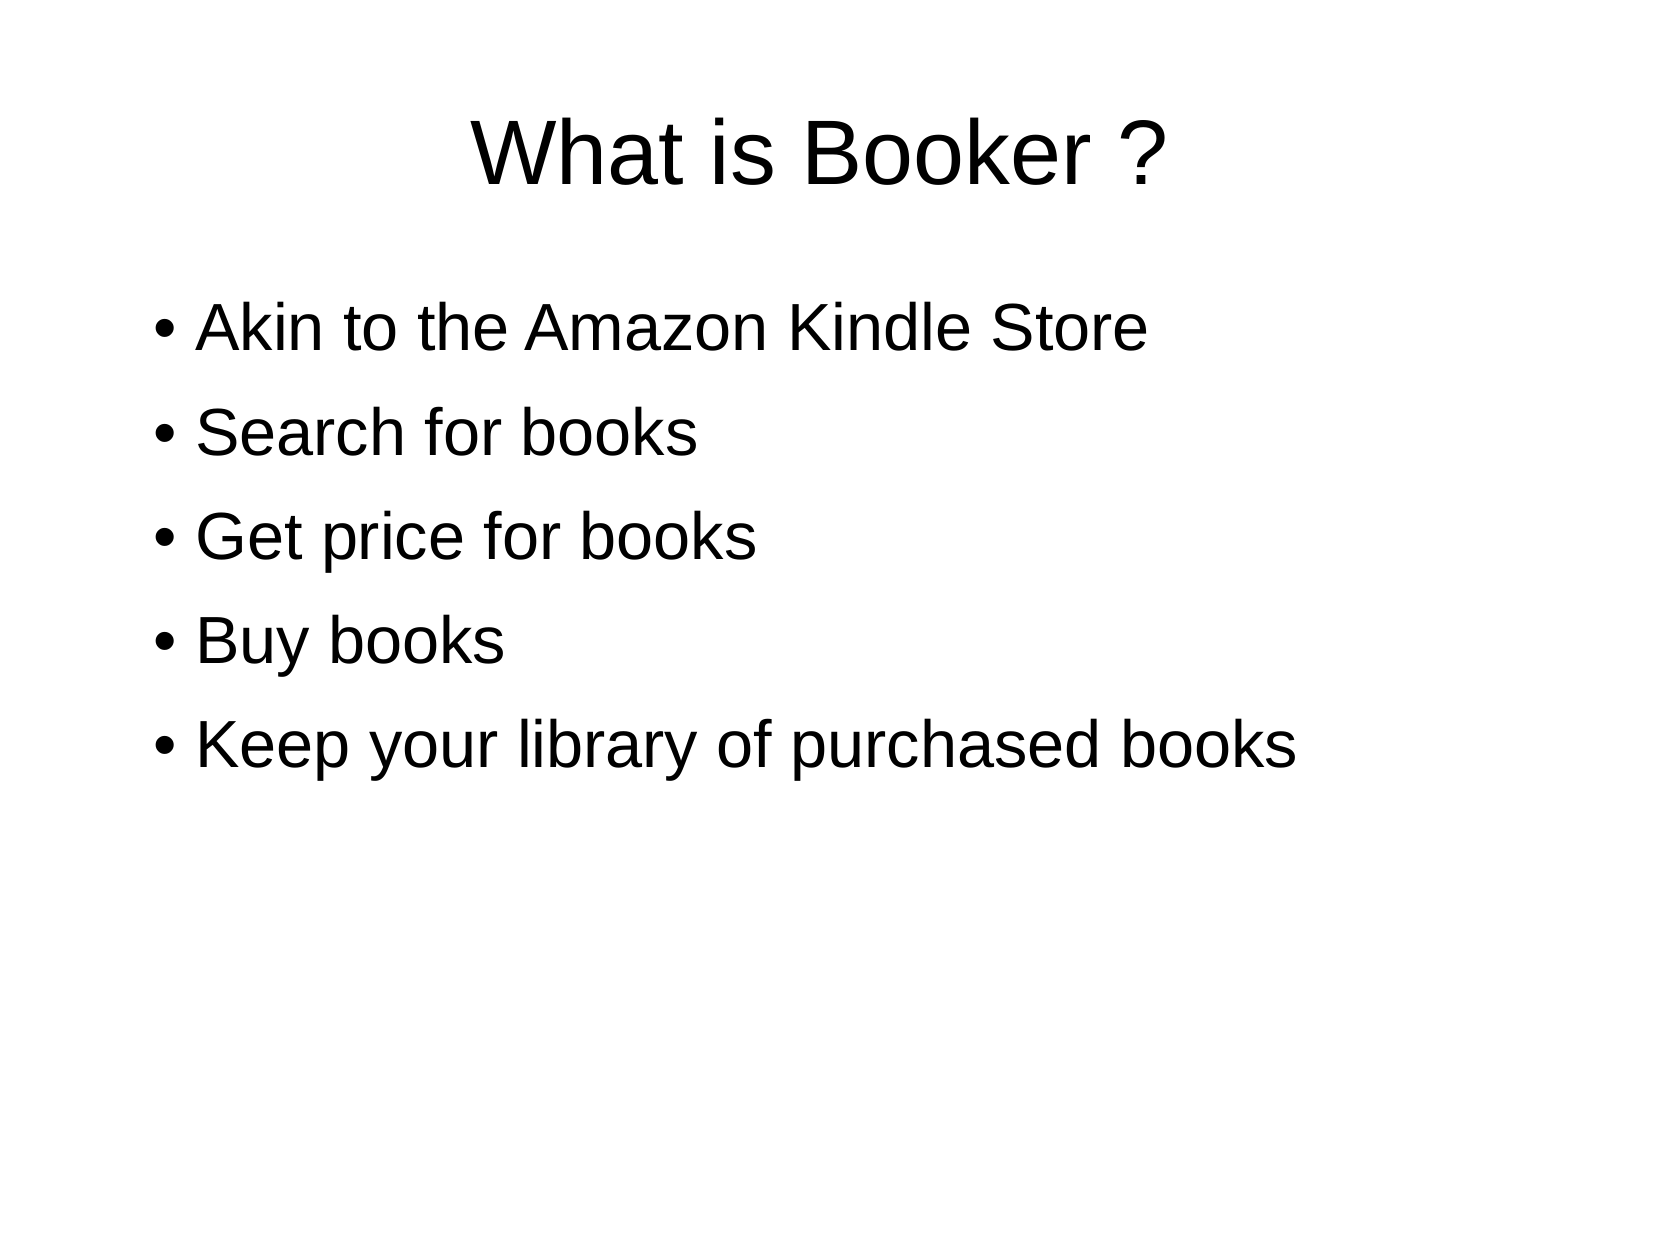

# What is Booker ?
• Akin to the Amazon Kindle Store
• Search for books
• Get price for books
• Buy books
• Keep your library of purchased books